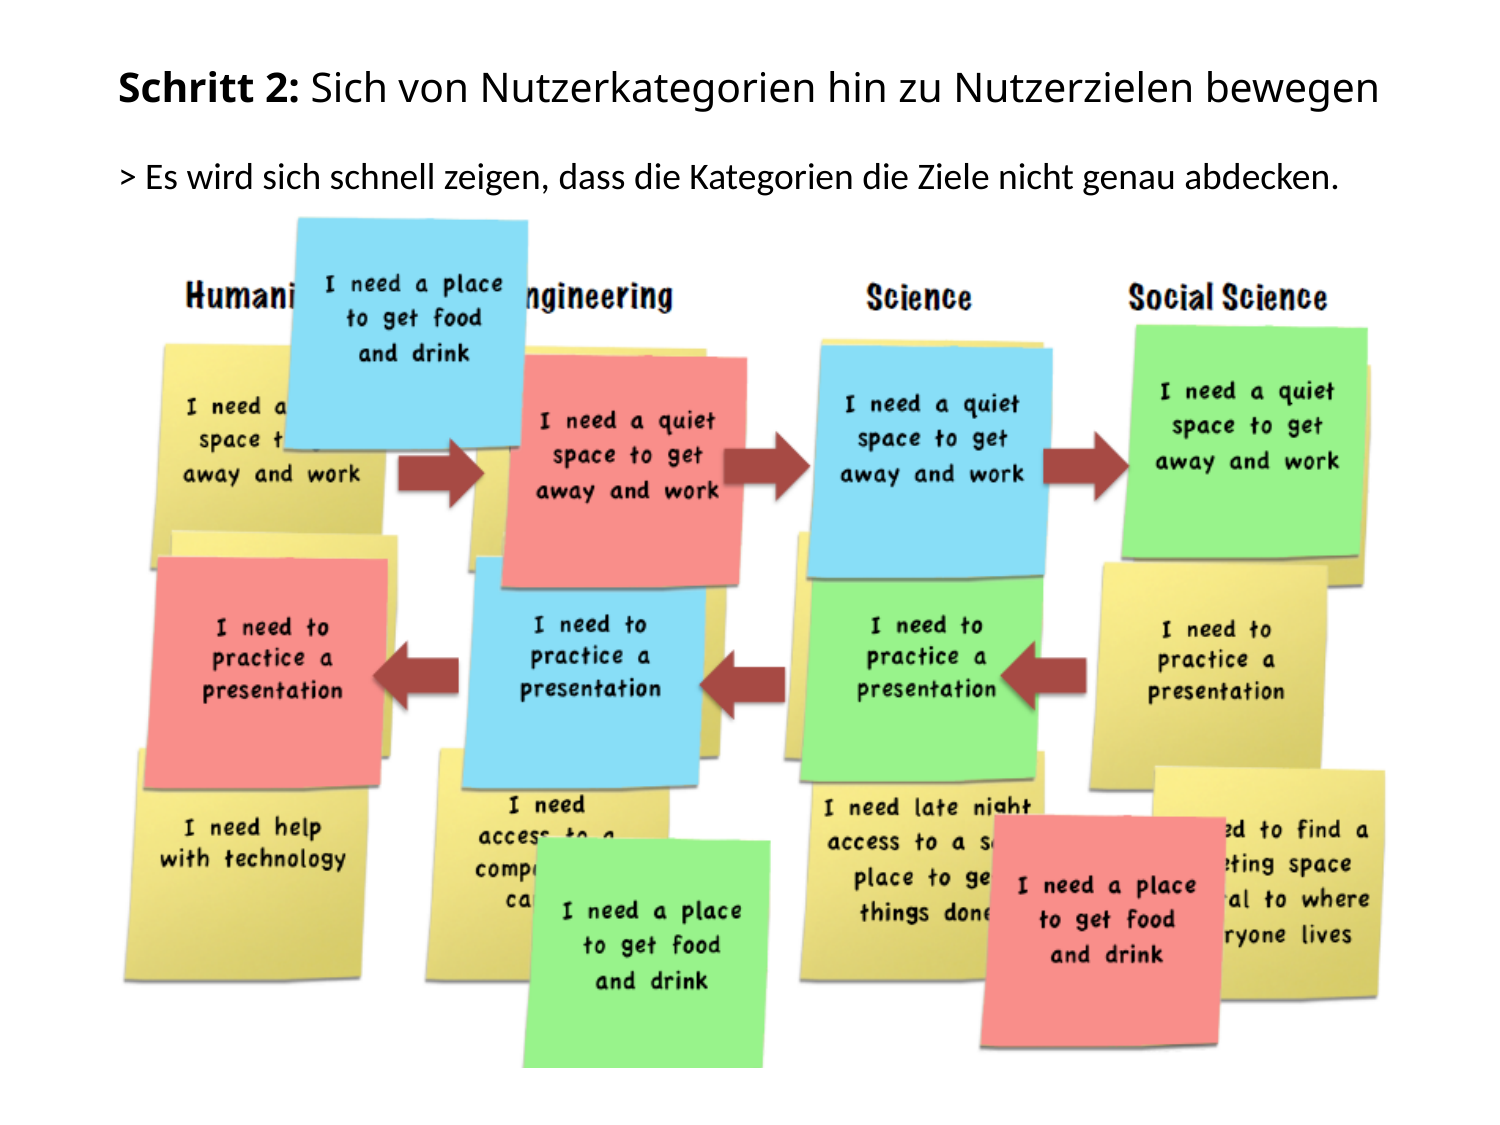

# Schritt 2: Sich von Nutzerkategorien hin zu Nutzerzielen bewegen
> Es wird sich schnell zeigen, dass die Kategorien die Ziele nicht genau abdecken.